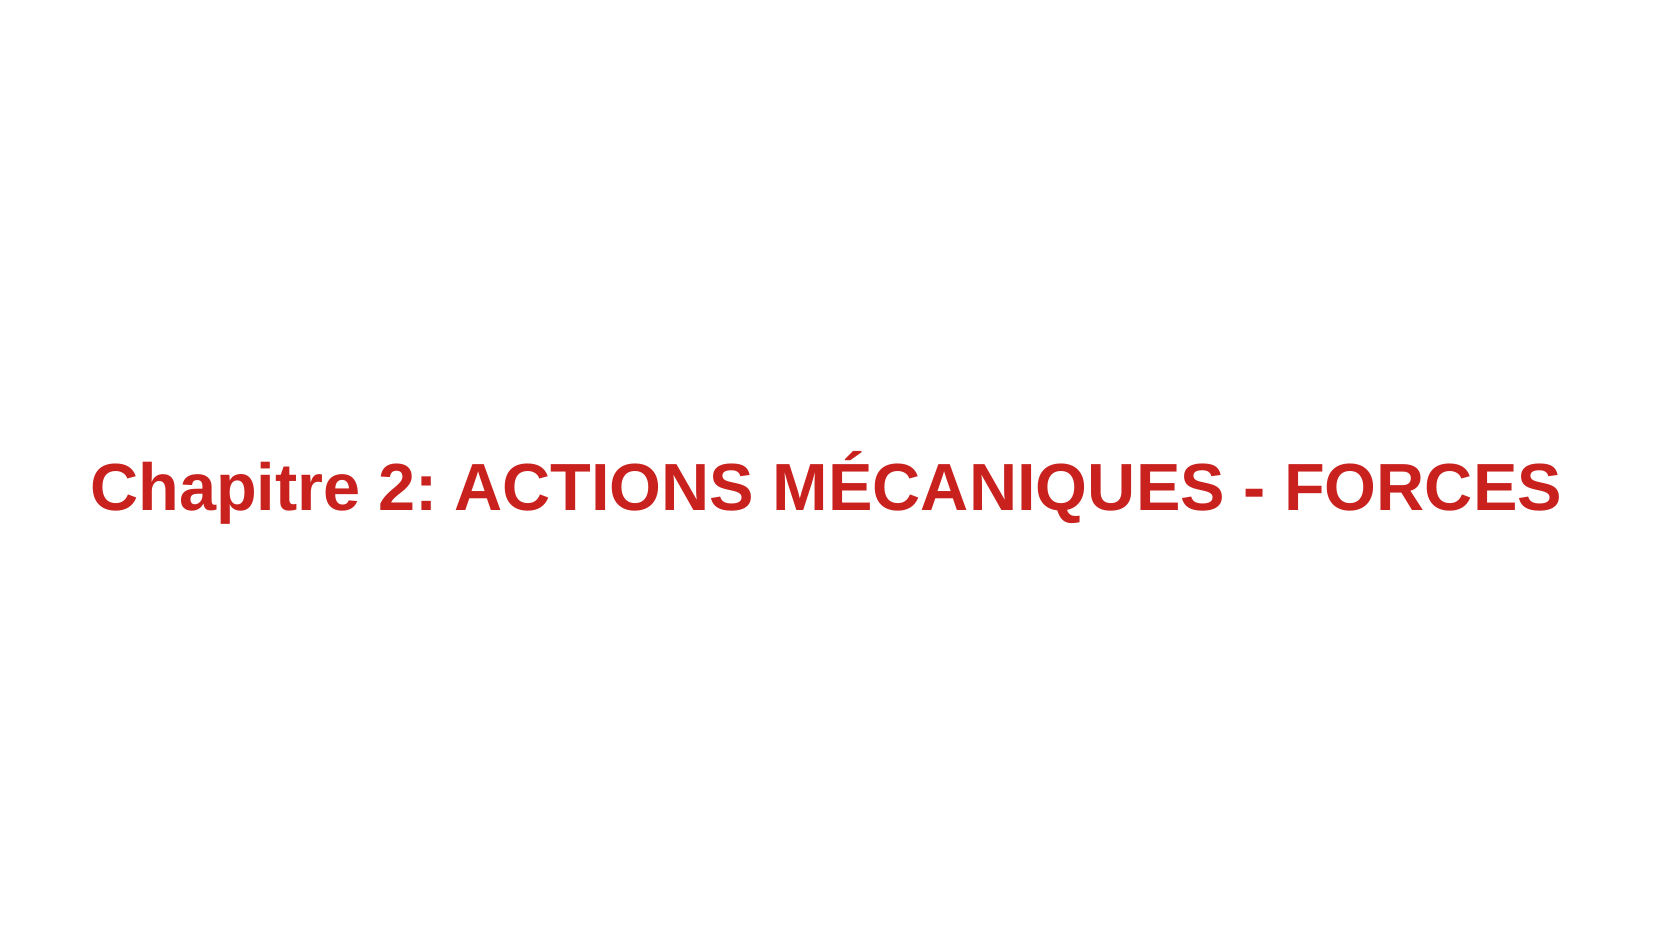

#
Chapitre 2: ACTIONS MÉCANIQUES - FORCES